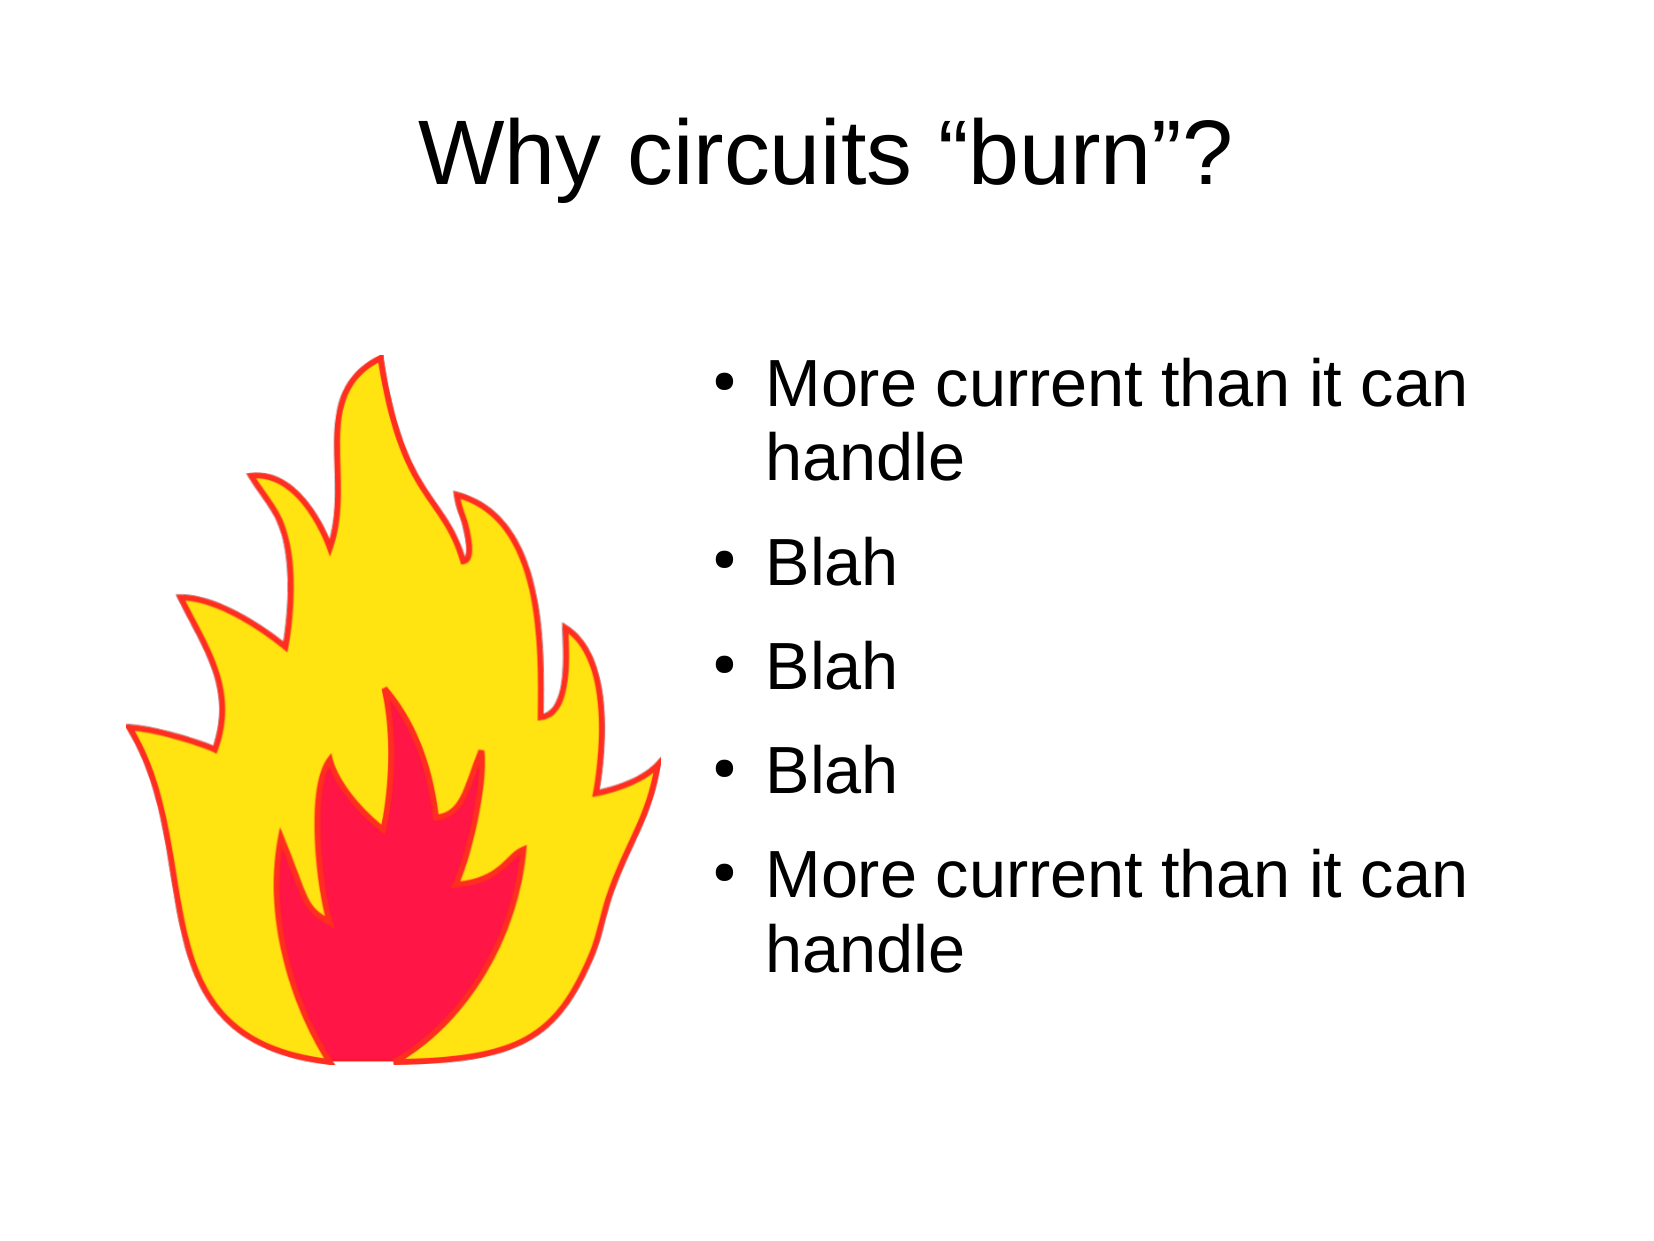

# Why circuits “burn”?
More current than it can handle
Blah
Blah
Blah
More current than it can handle